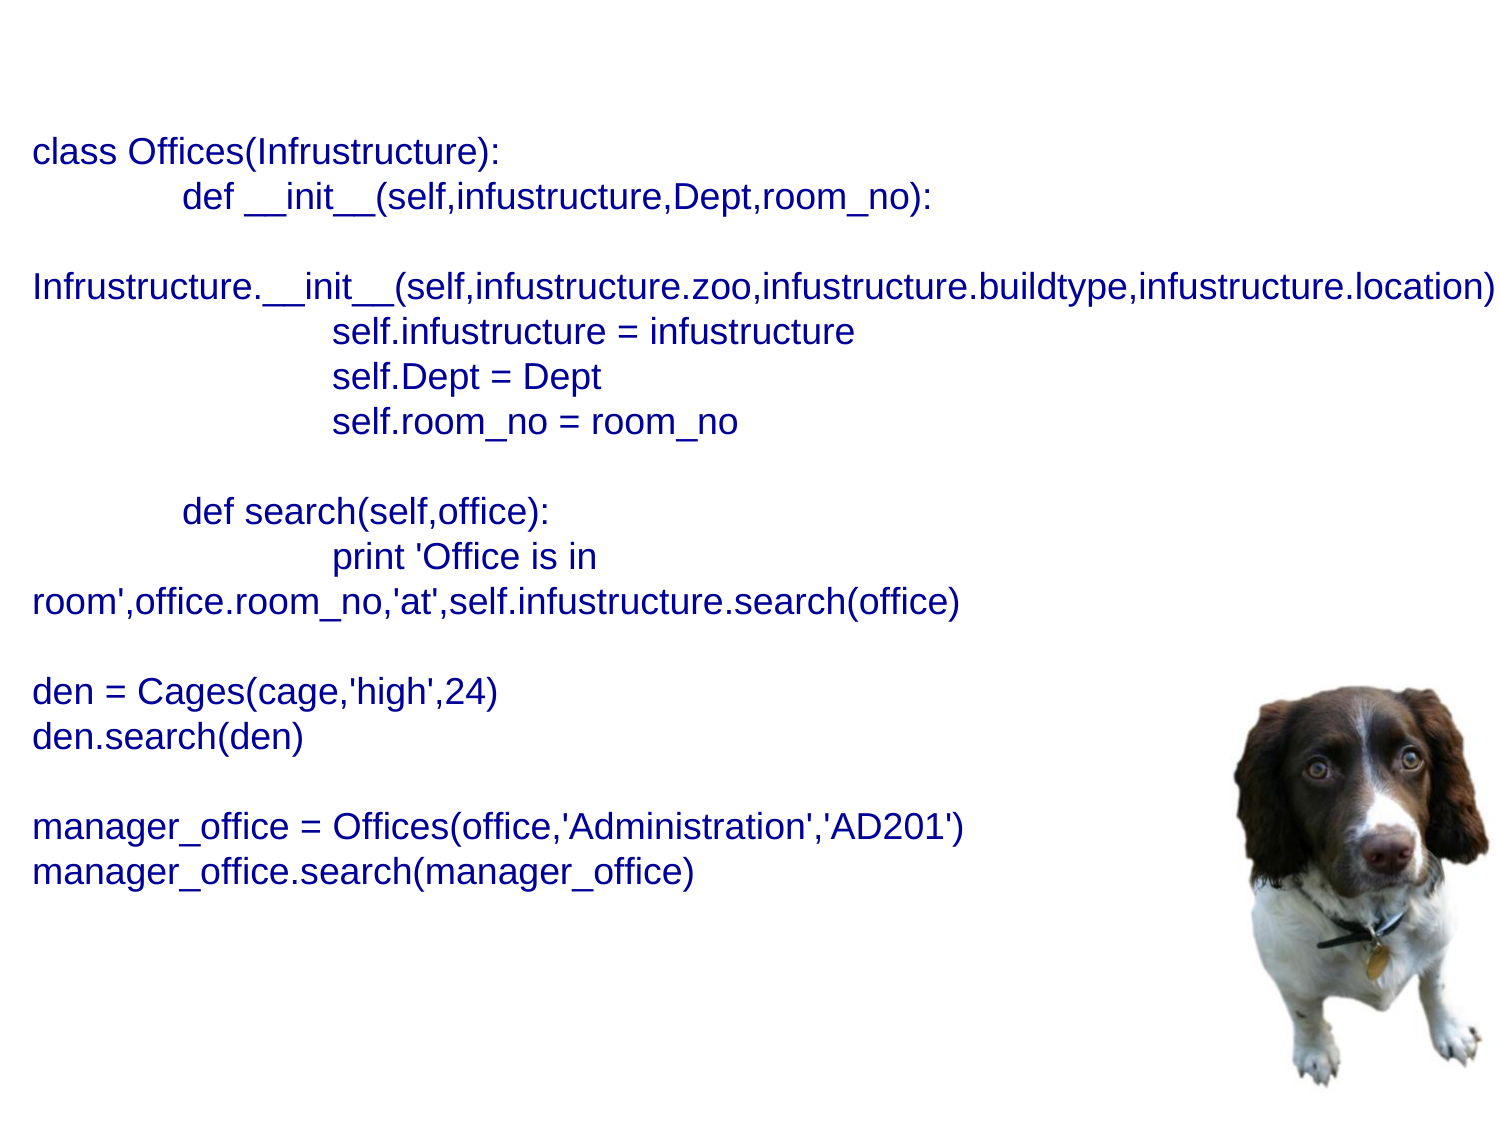

class Offices(Infrustructure):
	def __init__(self,infustructure,Dept,room_no):
		Infrustructure.__init__(self,infustructure.zoo,infustructure.buildtype,infustructure.location)
		self.infustructure = infustructure
		self.Dept = Dept
		self.room_no = room_no
	def search(self,office):
		print 'Office is in room',office.room_no,'at',self.infustructure.search(office)
den = Cages(cage,'high',24)
den.search(den)
manager_office = Offices(office,'Administration','AD201')
manager_office.search(manager_office)